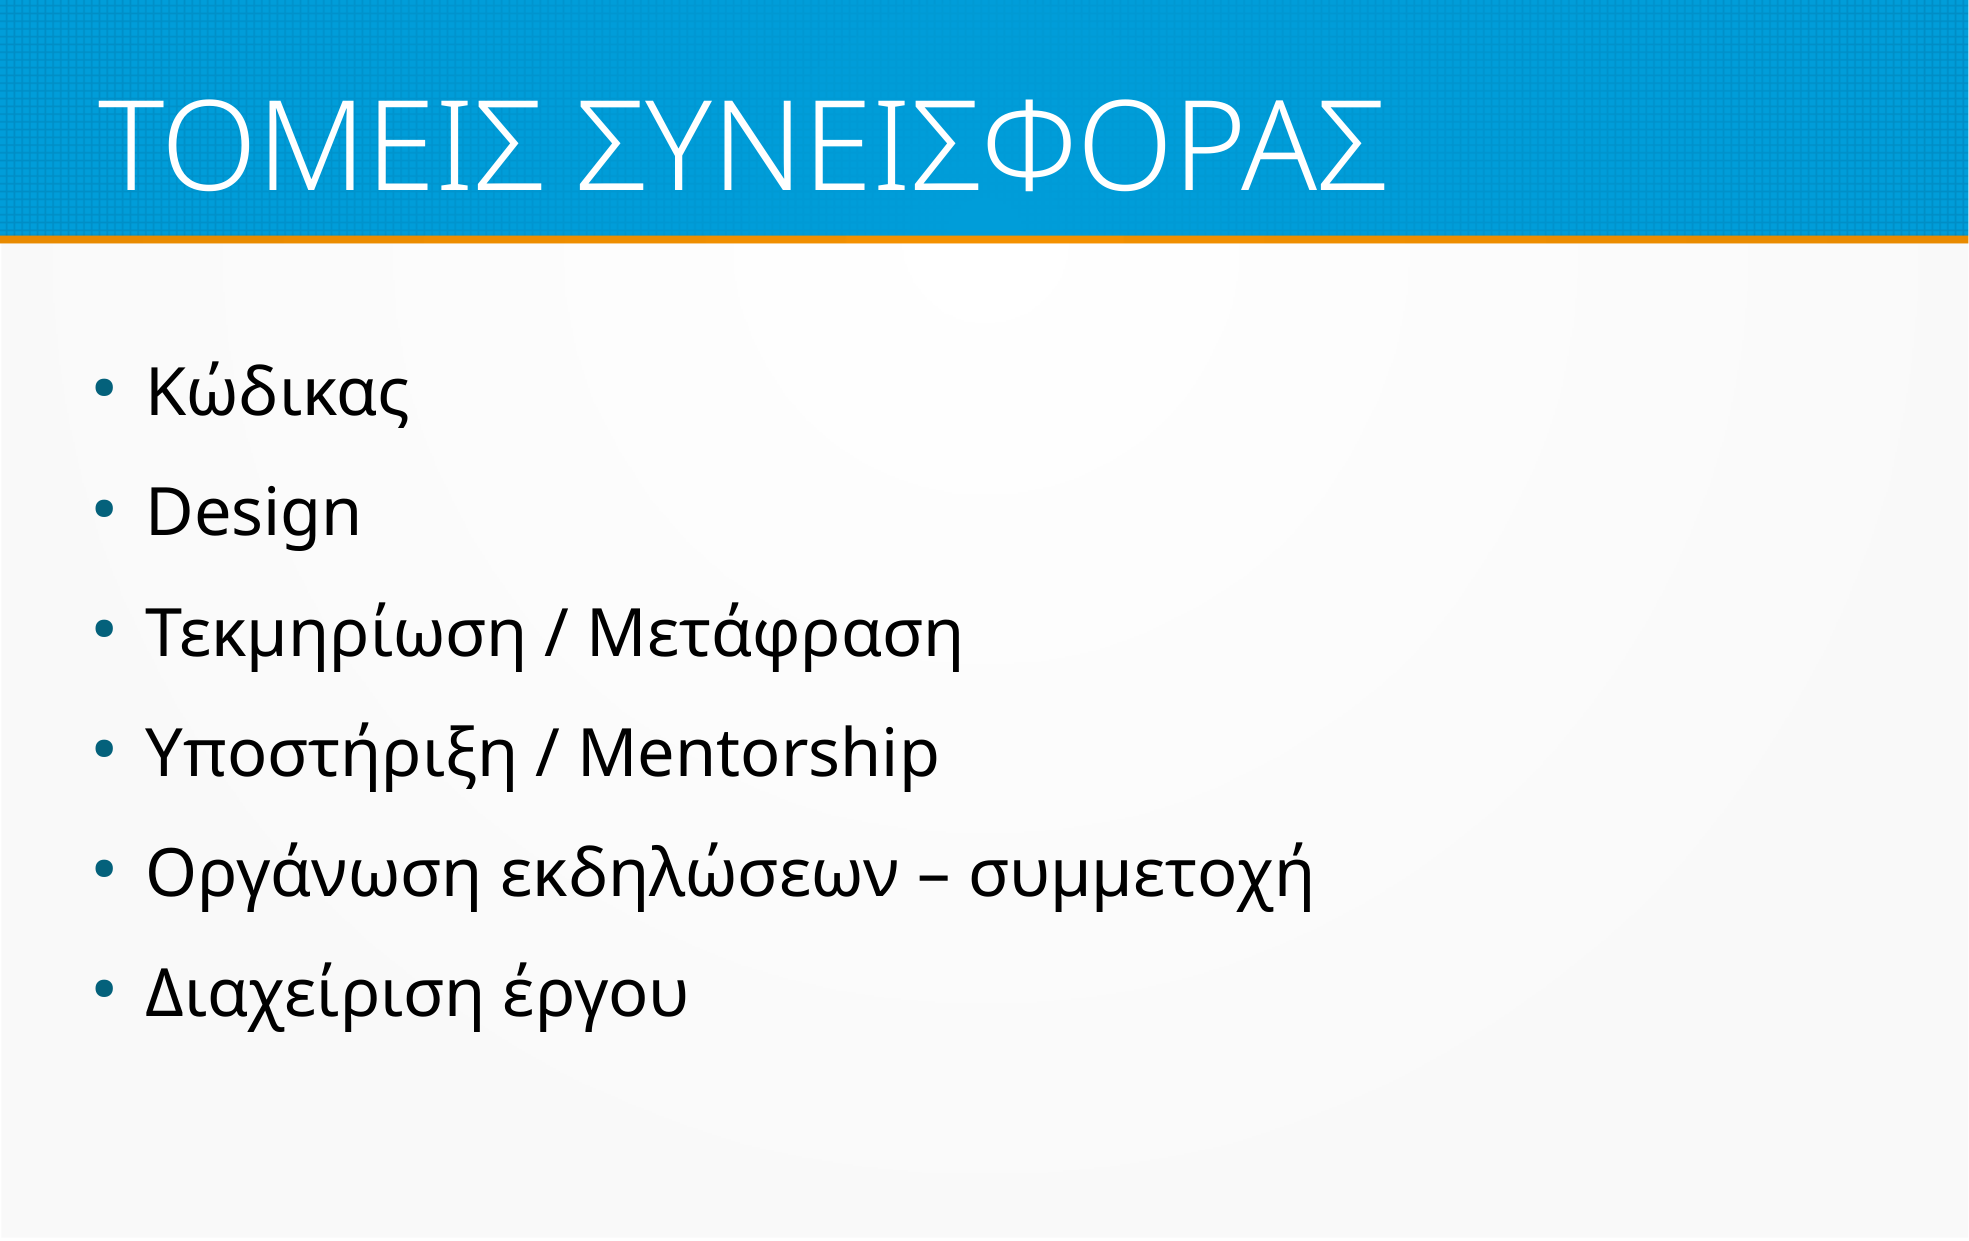

# ΤΟΜΕΙΣ ΣΥΝΕΙΣΦΟΡΑΣ
Κώδικας
Design
Τεκμηρίωση / Μετάφραση
Υποστήριξη / Mentorship
Οργάνωση εκδηλώσεων – συμμετοχή
Διαχείριση έργου